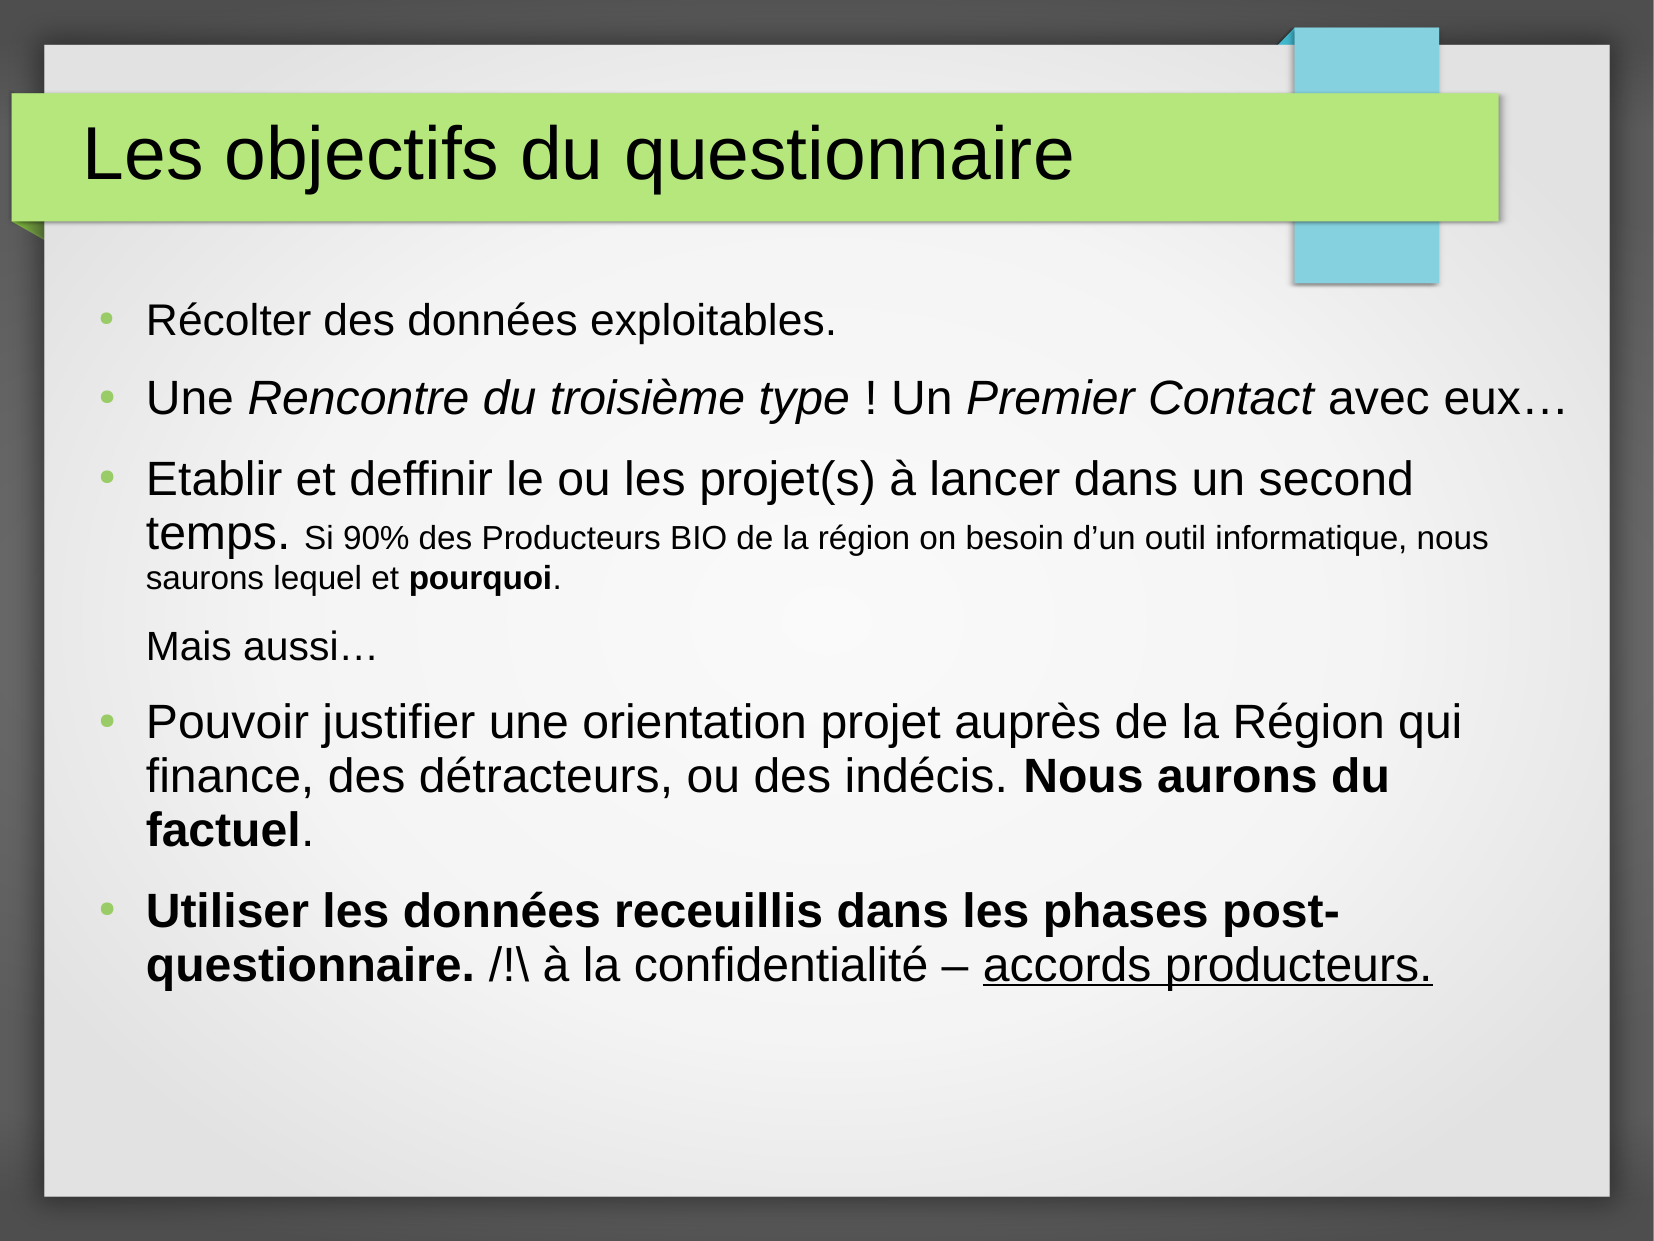

# Les objectifs du questionnaire
Récolter des données exploitables.
Une Rencontre du troisième type ! Un Premier Contact avec eux…
Etablir et deffinir le ou les projet(s) à lancer dans un second temps. Si 90% des Producteurs BIO de la région on besoin d’un outil informatique, nous saurons lequel et pourquoi.
Mais aussi…
Pouvoir justifier une orientation projet auprès de la Région qui finance, des détracteurs, ou des indécis. Nous aurons du factuel.
Utiliser les données receuillis dans les phases post-questionnaire. /!\ à la confidentialité – accords producteurs.